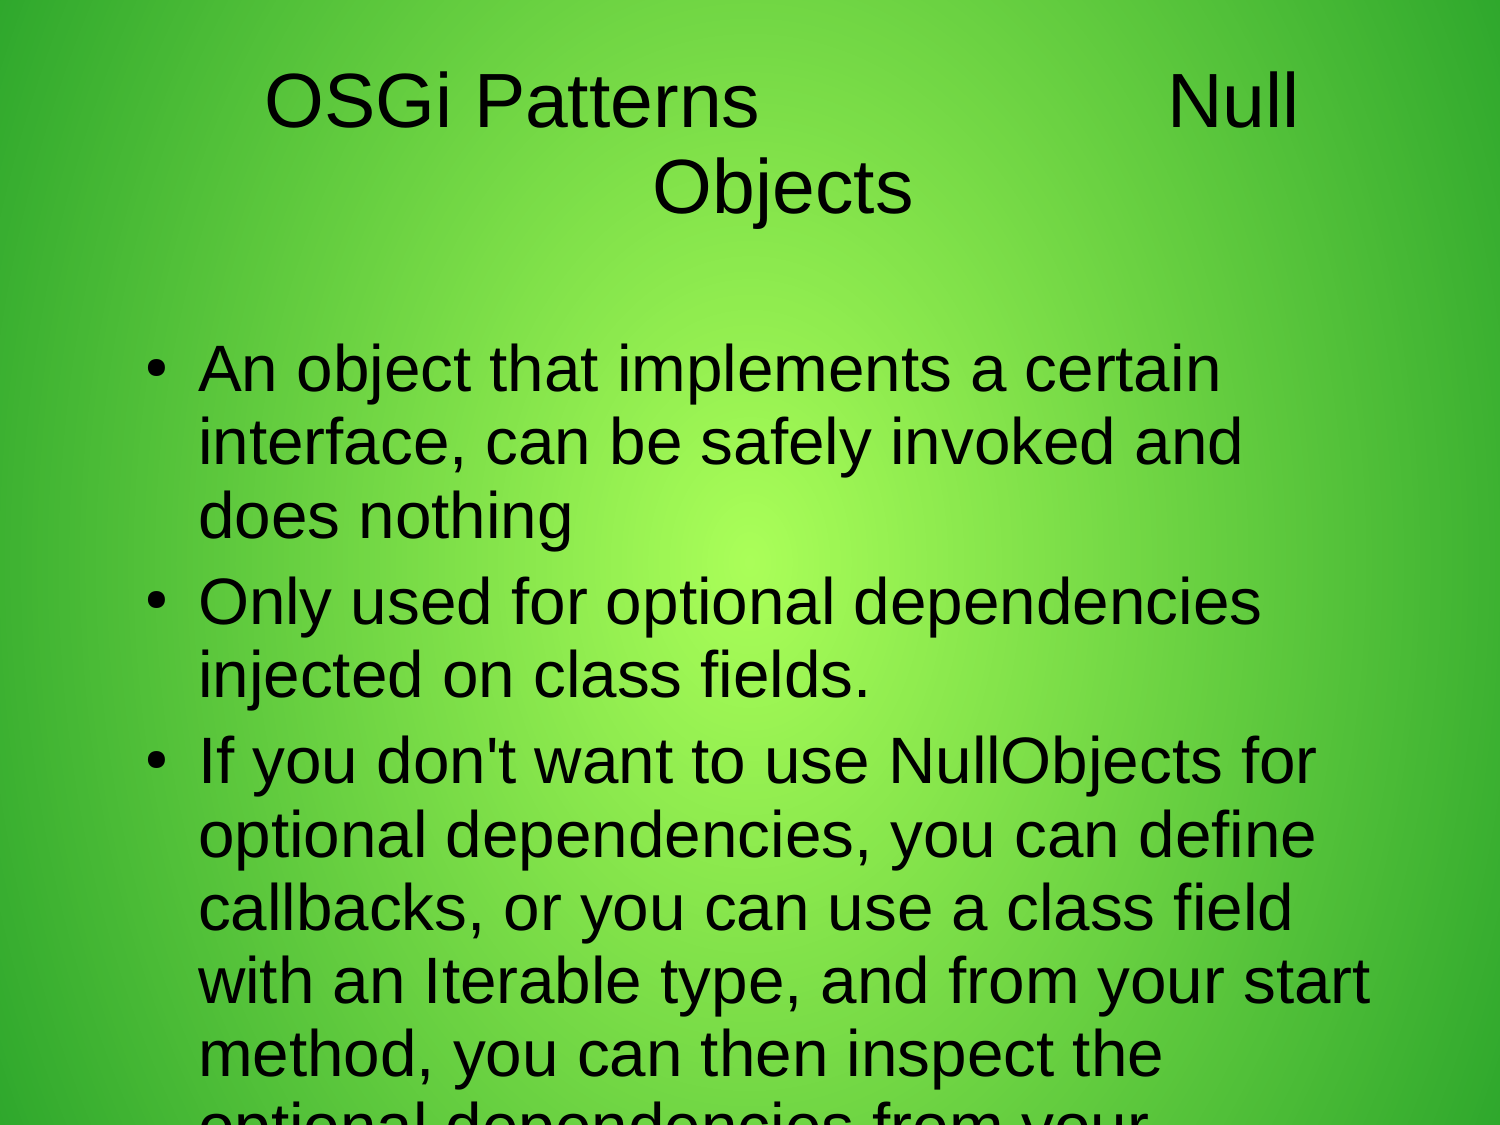

# OSGi Patterns Null Objects
An object that implements a certain interface, can be safely invoked and does nothing
Only used for optional dependencies injected on class fields.
If you don't want to use NullObjects for optional dependencies, you can define callbacks, or you can use a class field with an Iterable type, and from your start method, you can then inspect the optional dependencies from your iterable field.